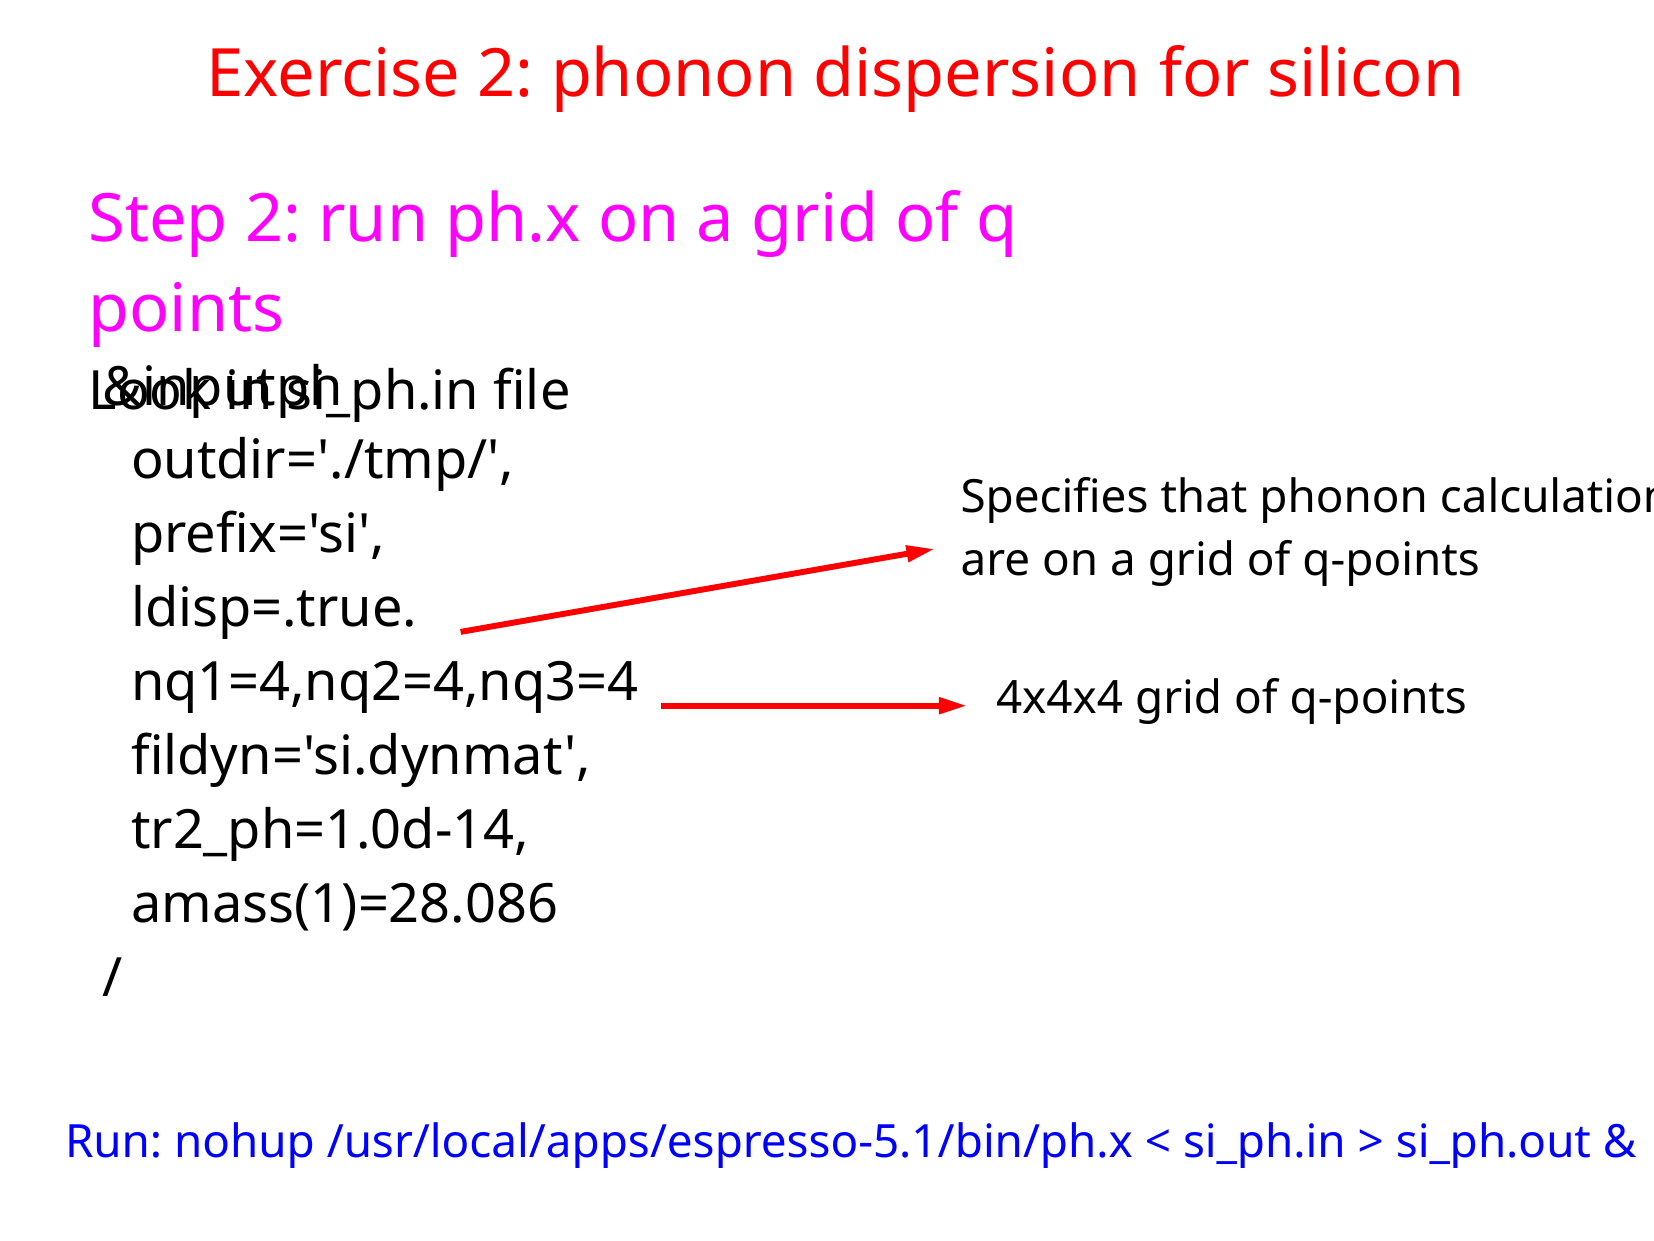

# Exercise 2: phonon dispersion for silicon
Step 2: run ph.x on a grid of q points
Look in si_ph.in file
 &inputph
 outdir='./tmp/',
 prefix='si',
 ldisp=.true.
 nq1=4,nq2=4,nq3=4
 fildyn='si.dynmat',
 tr2_ph=1.0d-14,
 amass(1)=28.086
 /
Specifies that phonon calculations
are on a grid of q-points
4x4x4 grid of q-points
Run: nohup /usr/local/apps/espresso-5.1/bin/ph.x < si_ph.in > si_ph.out &